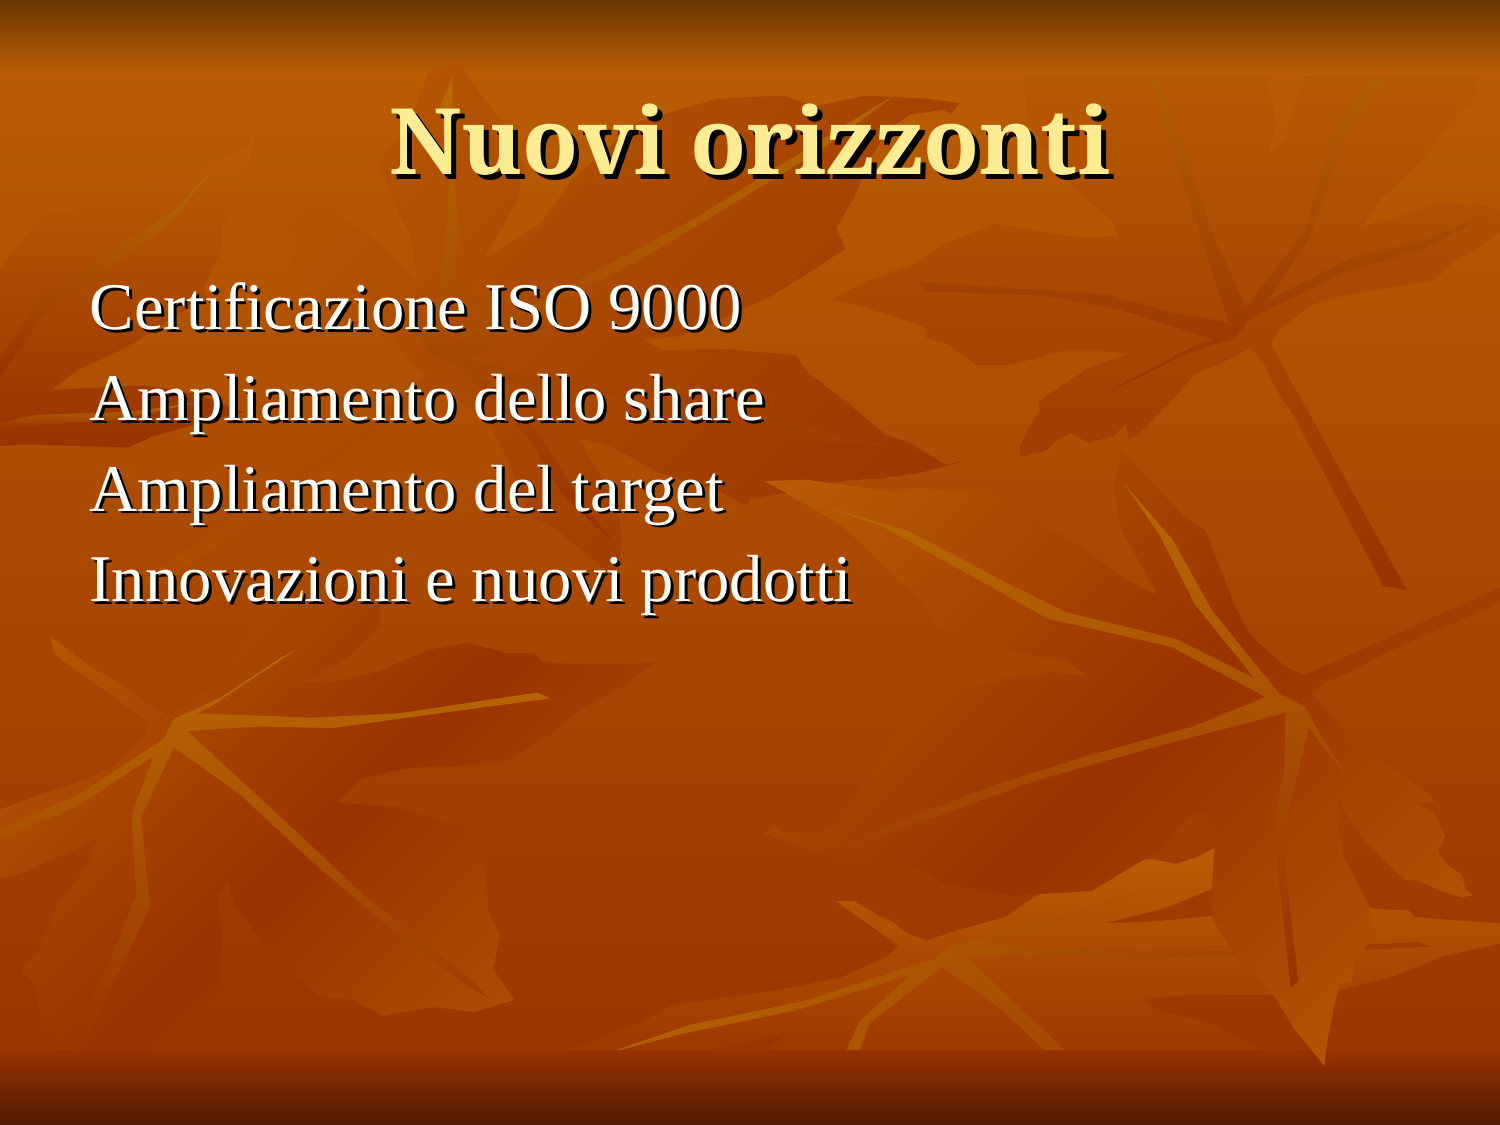

# Nuovi orizzonti
Certificazione ISO 9000
Ampliamento dello share
Ampliamento del target
Innovazioni e nuovi prodotti